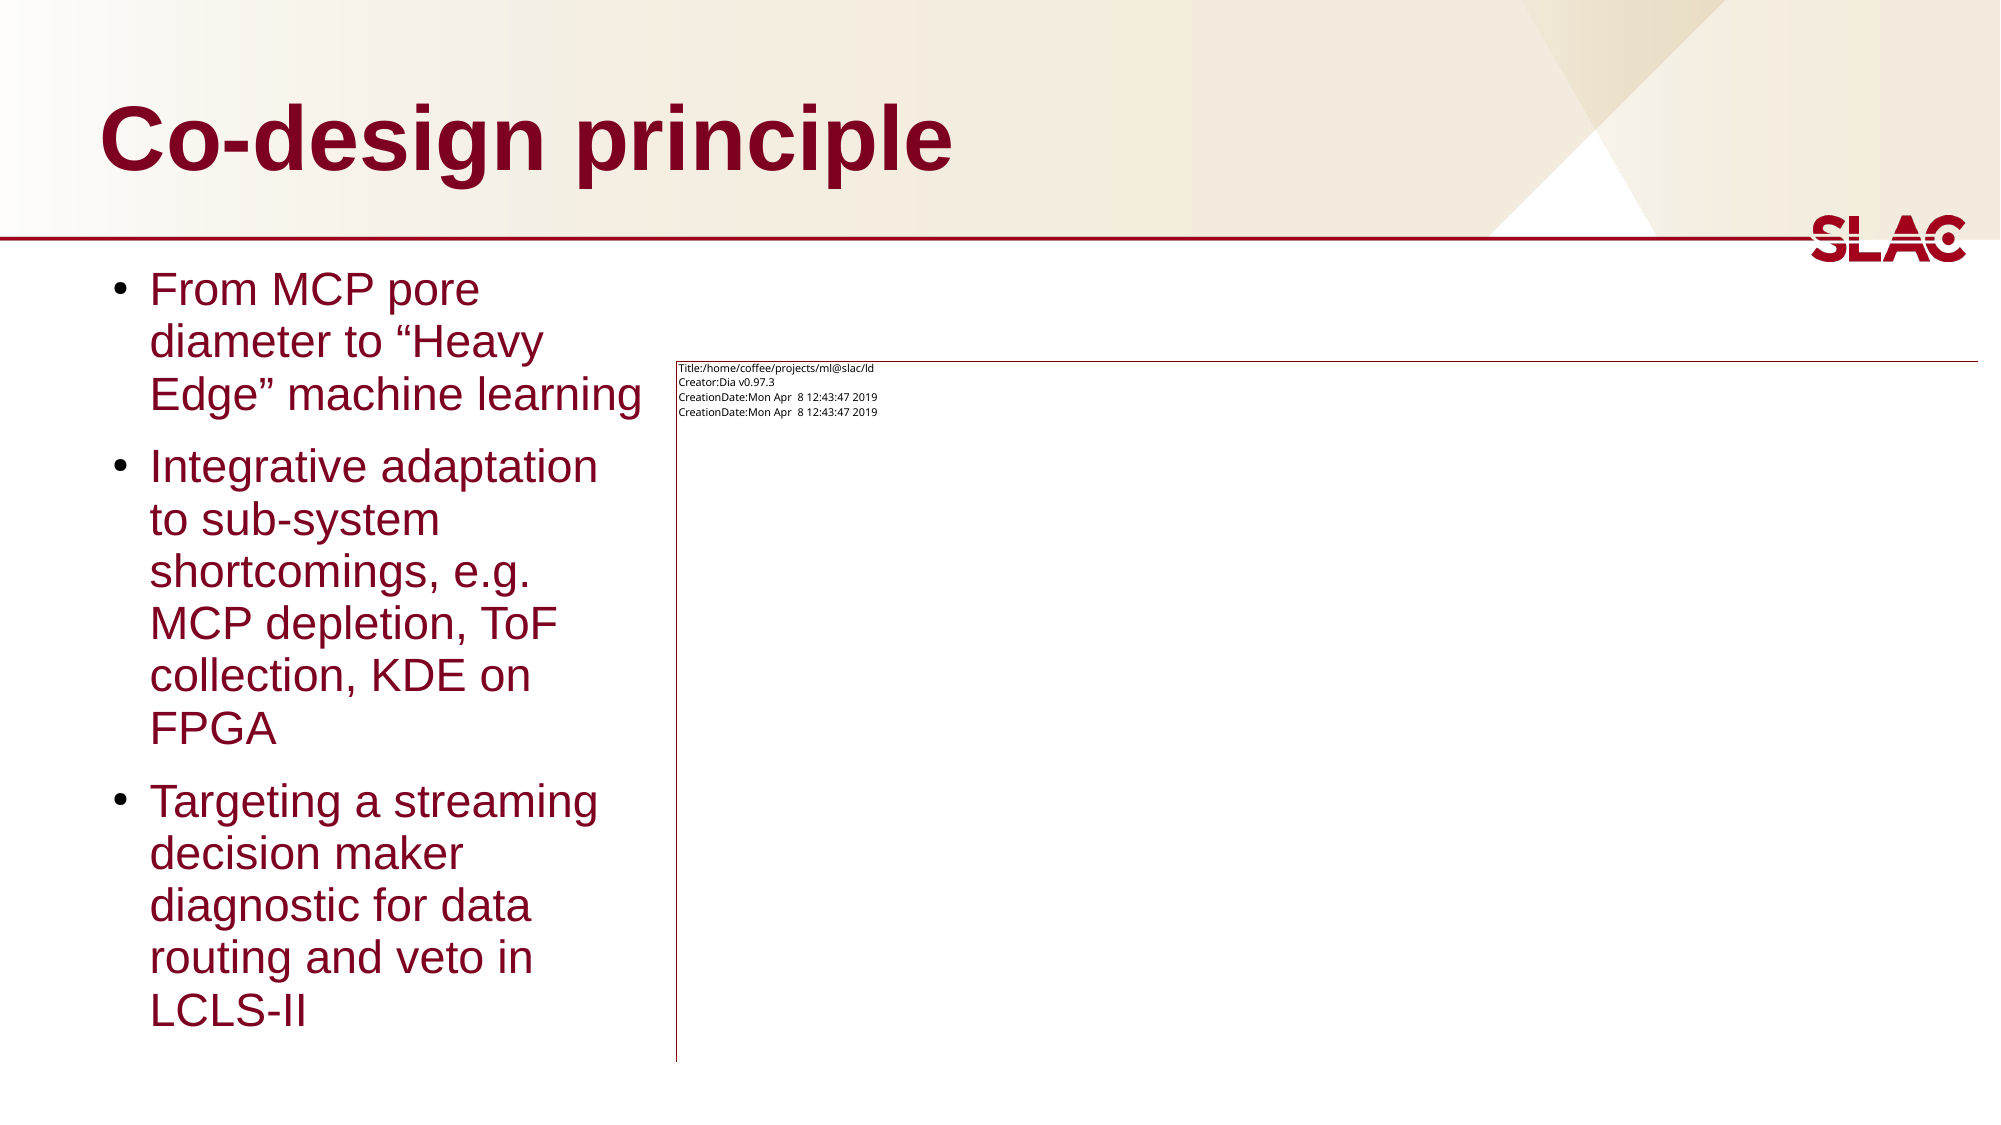

# Co-design principle
From MCP pore diameter to “Heavy Edge” machine learning
Integrative adaptation to sub-system shortcomings, e.g. MCP depletion, ToF collection, KDE on FPGA
Targeting a streaming decision maker diagnostic for data routing and veto in LCLS-II